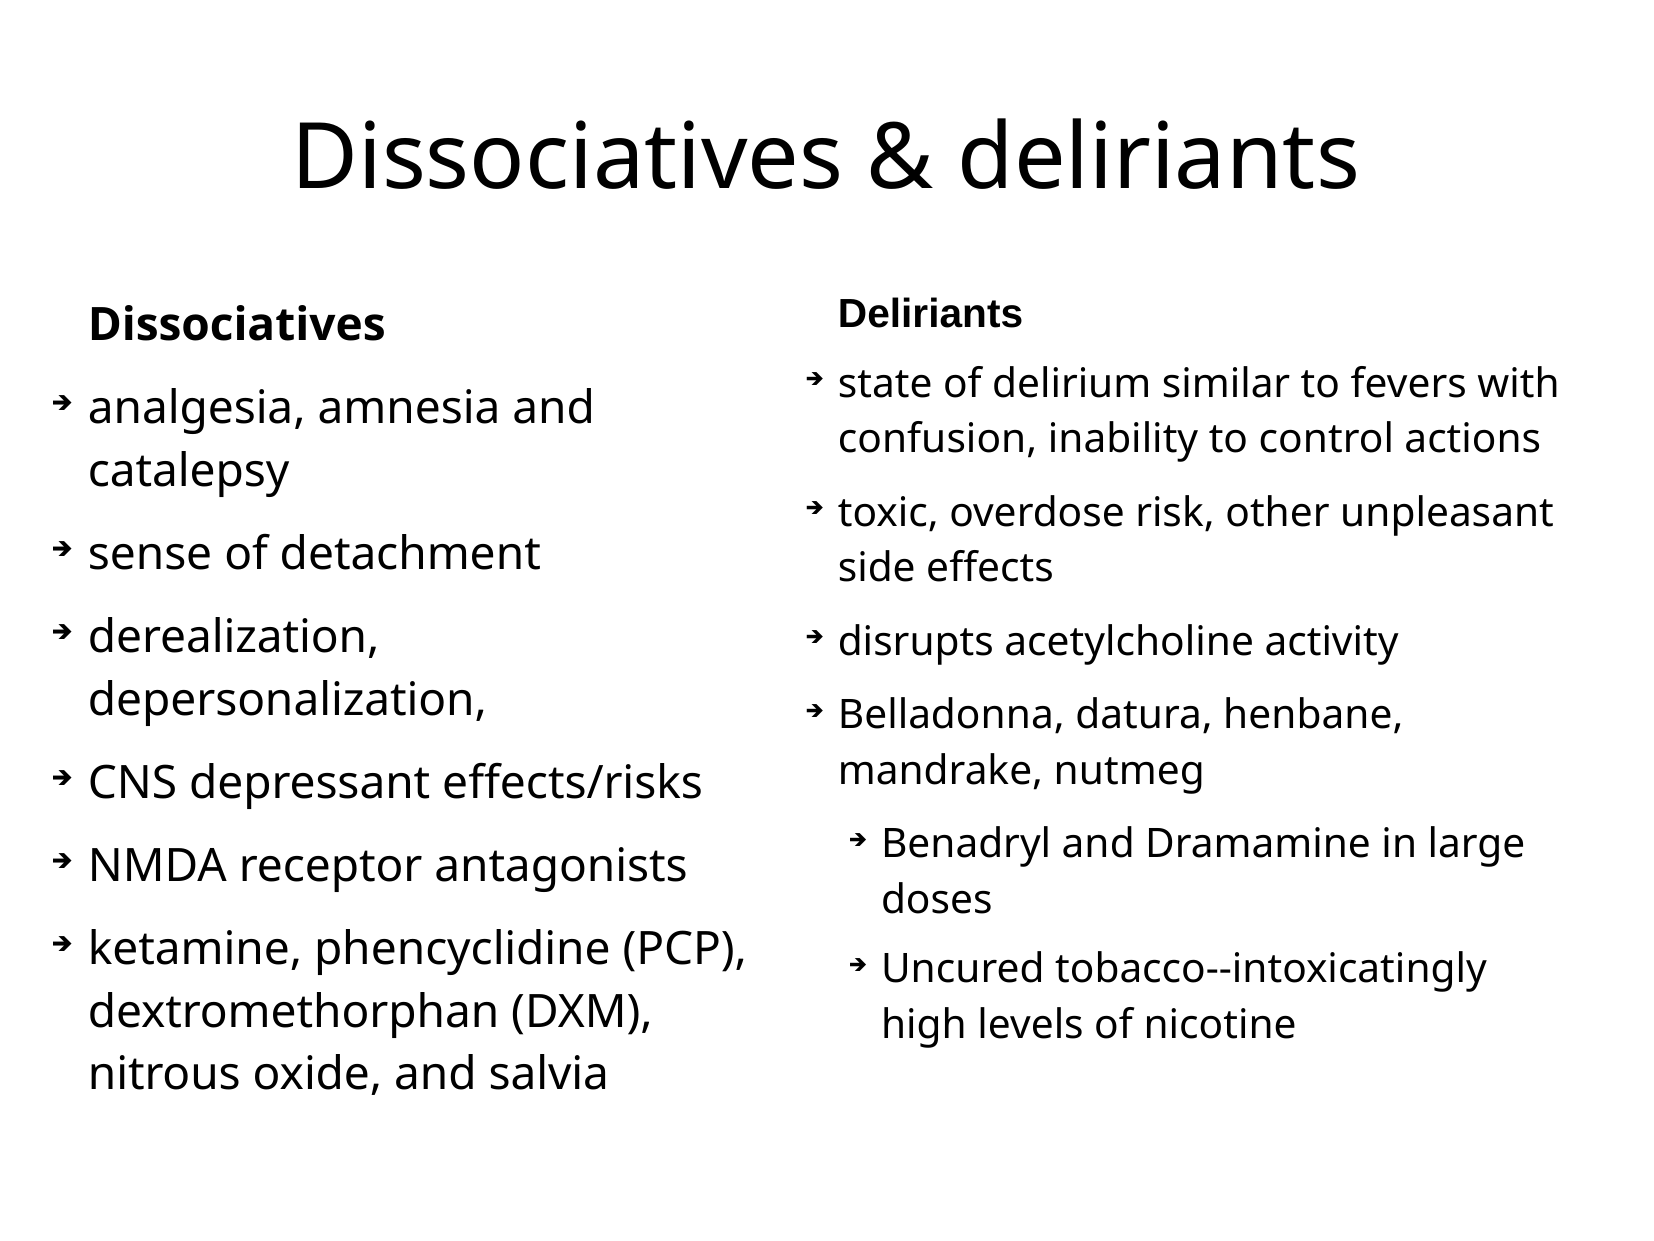

# Dissociatives & deliriants
Deliriants
state of delirium similar to fevers with confusion, inability to control actions
toxic, overdose risk, other unpleasant side effects
disrupts acetylcholine activity
Belladonna, datura, henbane, mandrake, nutmeg
Benadryl and Dramamine in large doses
Uncured tobacco--intoxicatingly high levels of nicotine
Dissociatives
analgesia, amnesia and catalepsy
sense of detachment
derealization, depersonalization,
CNS depressant effects/risks
NMDA receptor antagonists
ketamine, phencyclidine (PCP), dextromethorphan (DXM), nitrous oxide, and salvia